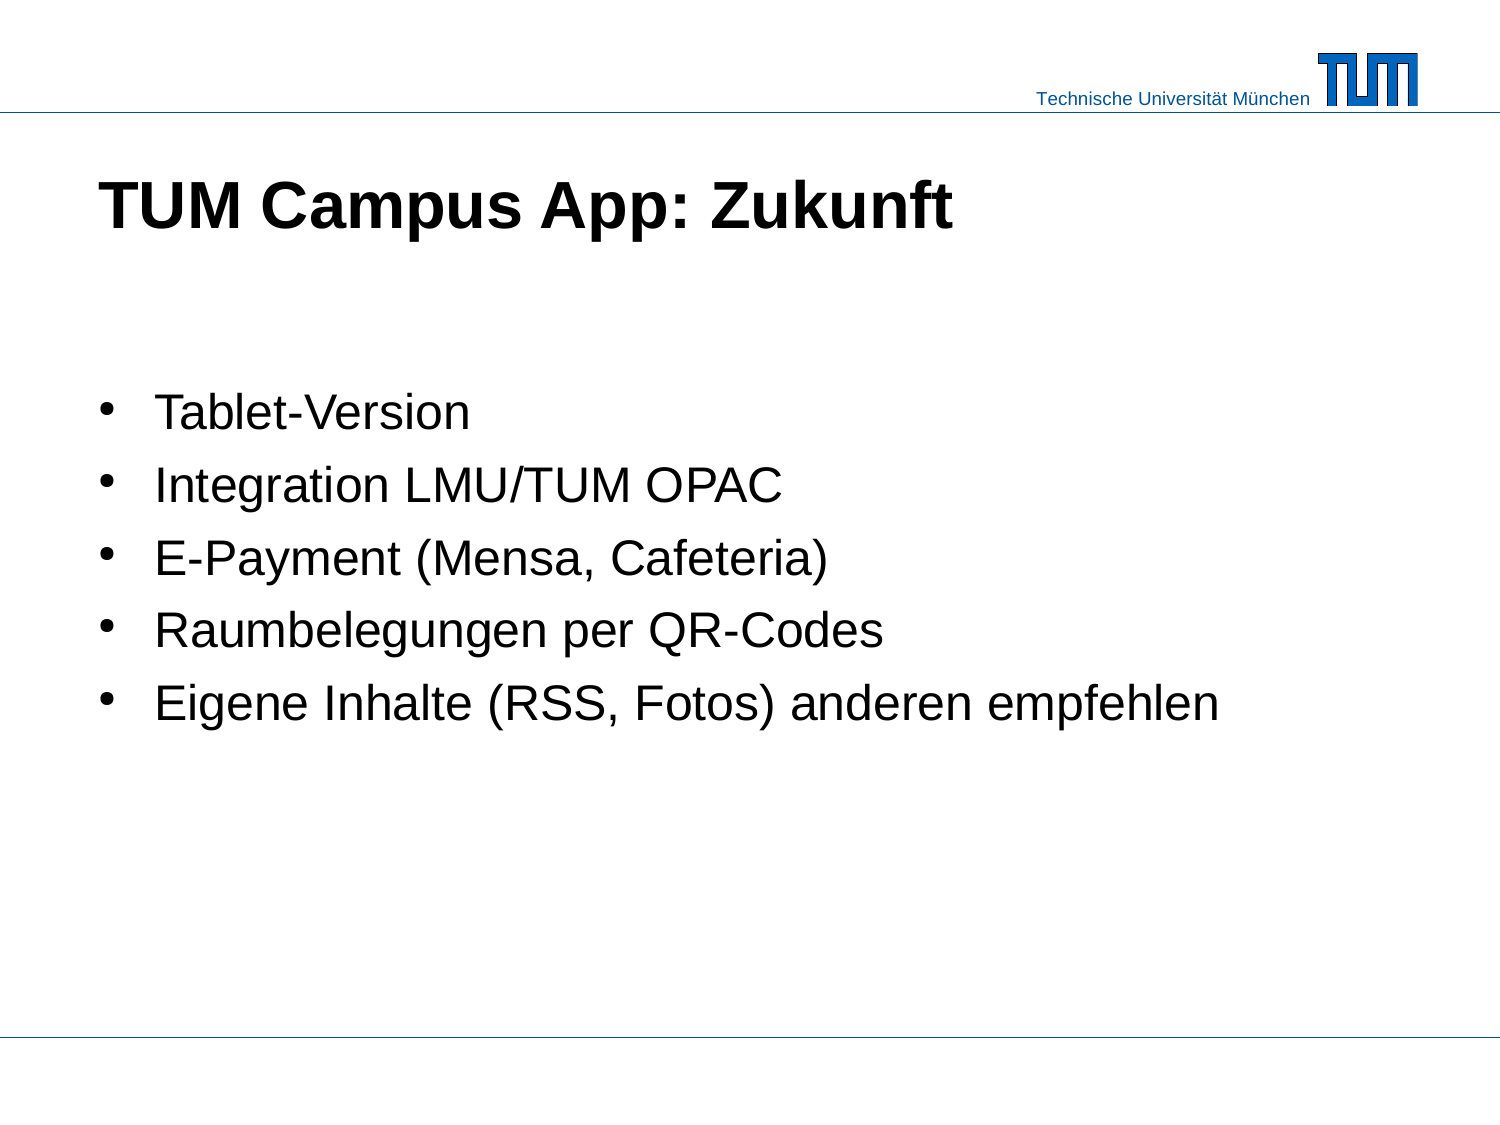

TUM Campus App: Zukunft
Tablet-Version
Integration LMU/TUM OPAC
E-Payment (Mensa, Cafeteria)
Raumbelegungen per QR-Codes
Eigene Inhalte (RSS, Fotos) anderen empfehlen
#